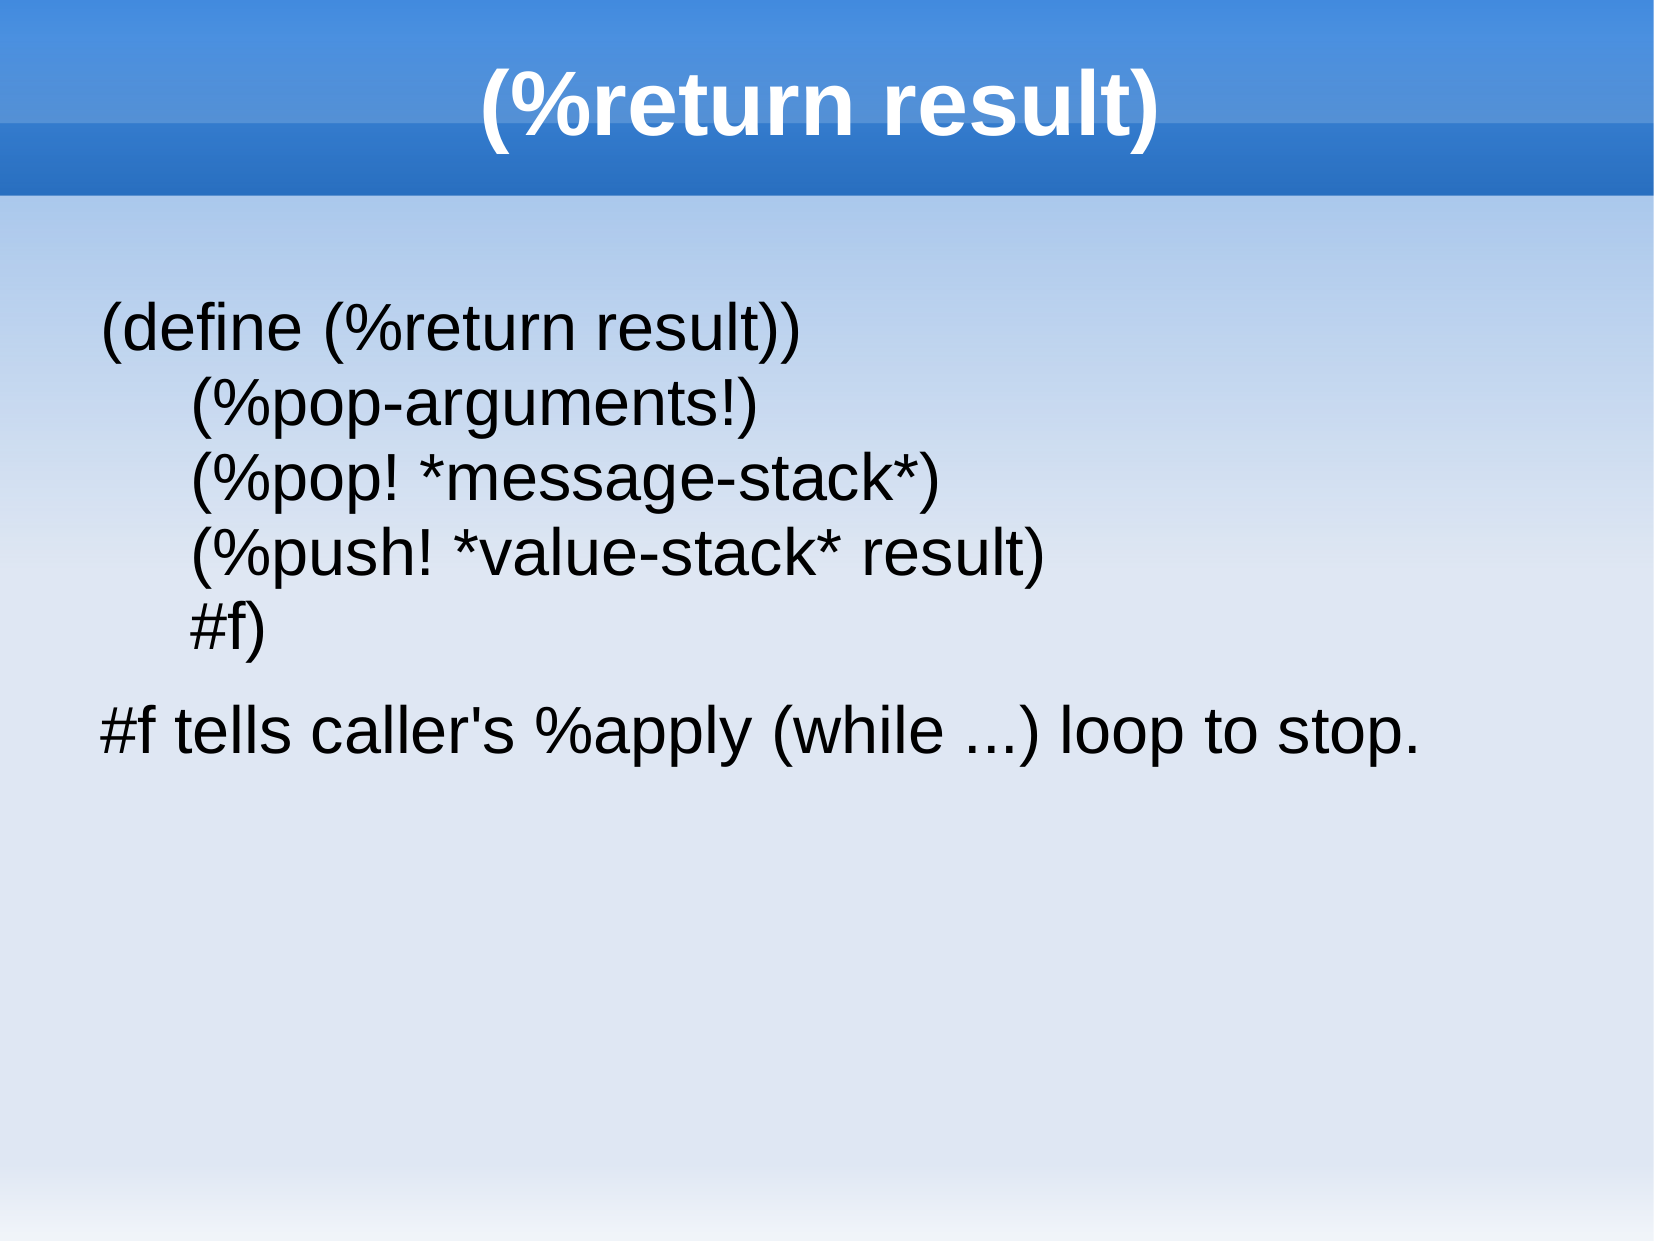

# (%return result)
(define (%return result))
 (%pop-arguments!)
 (%pop! *message-stack*)
 (%push! *value-stack* result)
 #f)
#f tells caller's %apply (while ...) loop to stop.